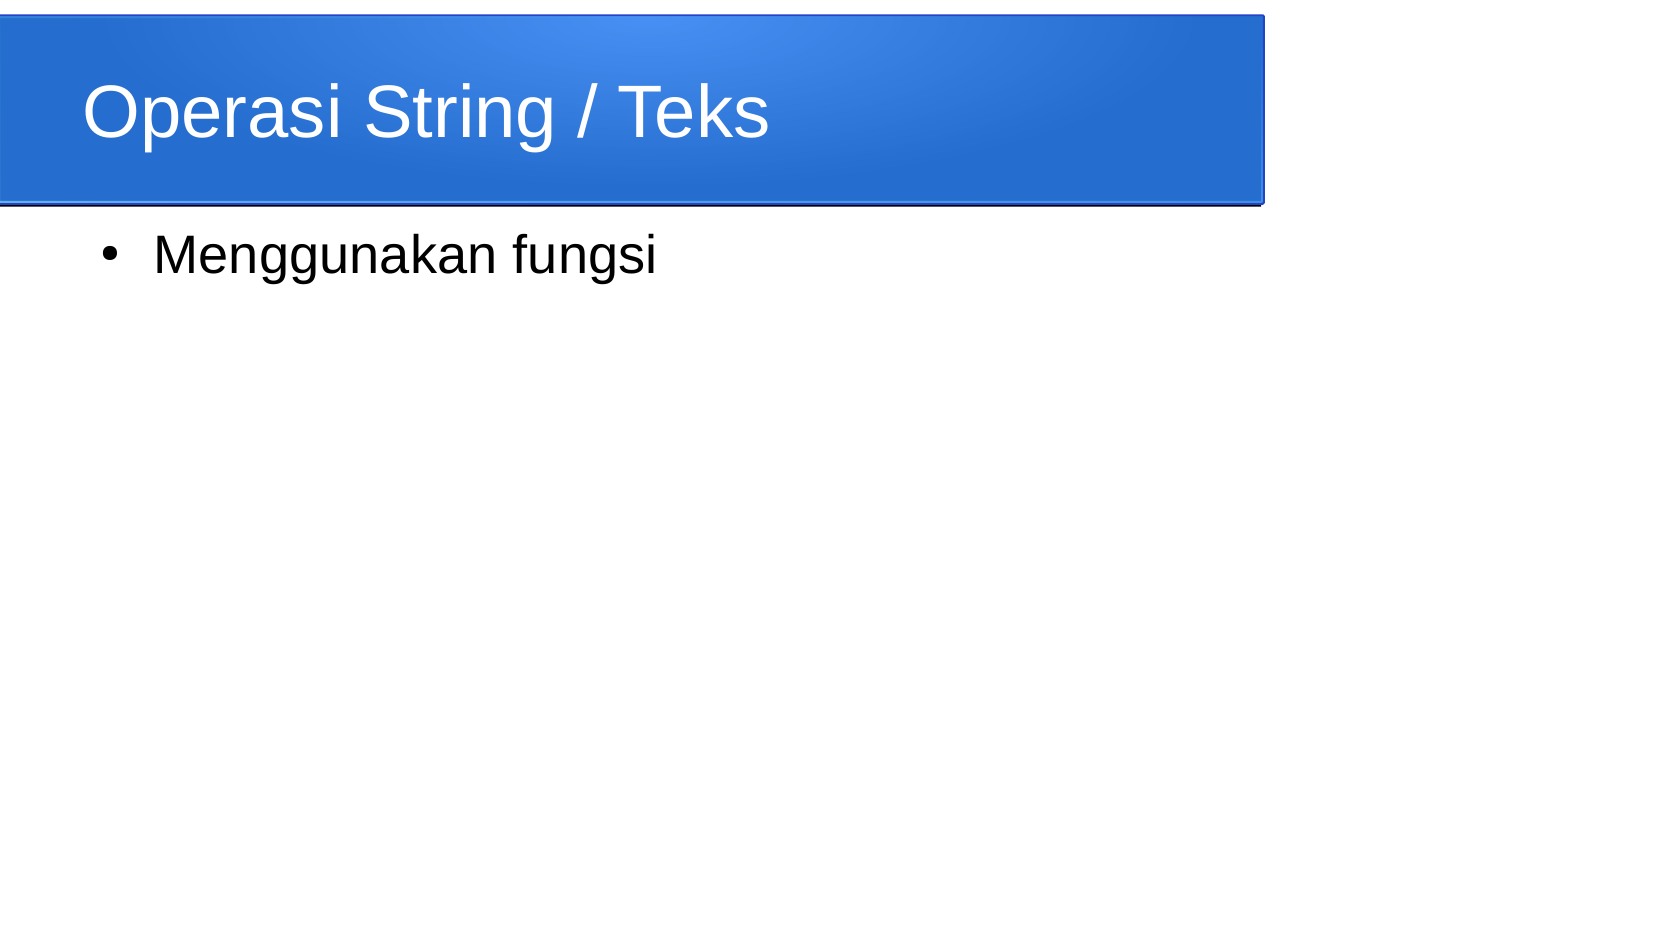

# Operasi String / Teks
Menggunakan fungsi